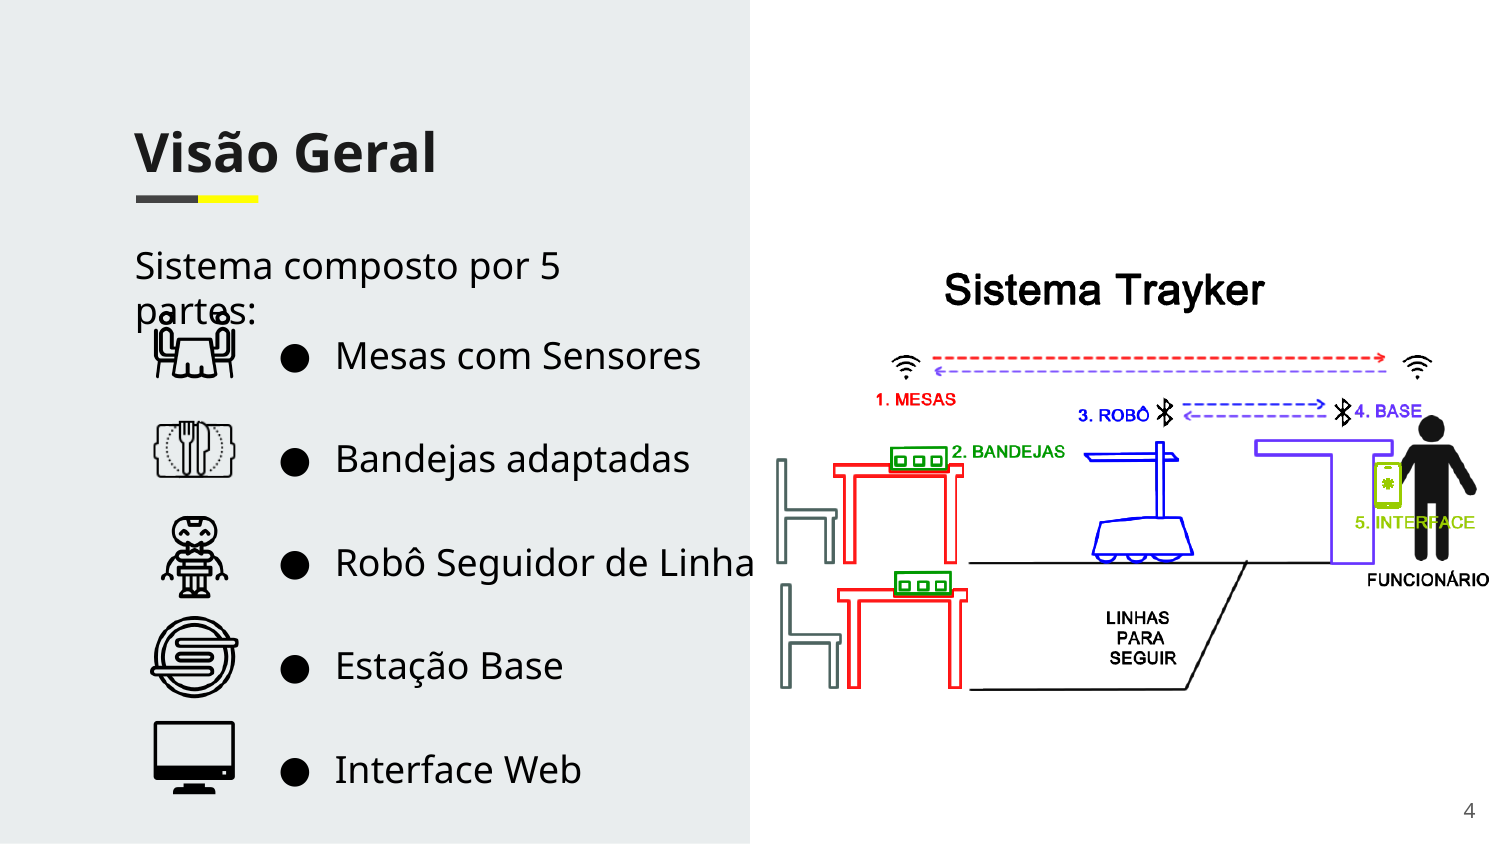

# Visão Geral
Sistema composto por 5 partes:
Mesas com Sensores
Bandejas adaptadas
Robô Seguidor de Linha
Estação Base
Interface Web